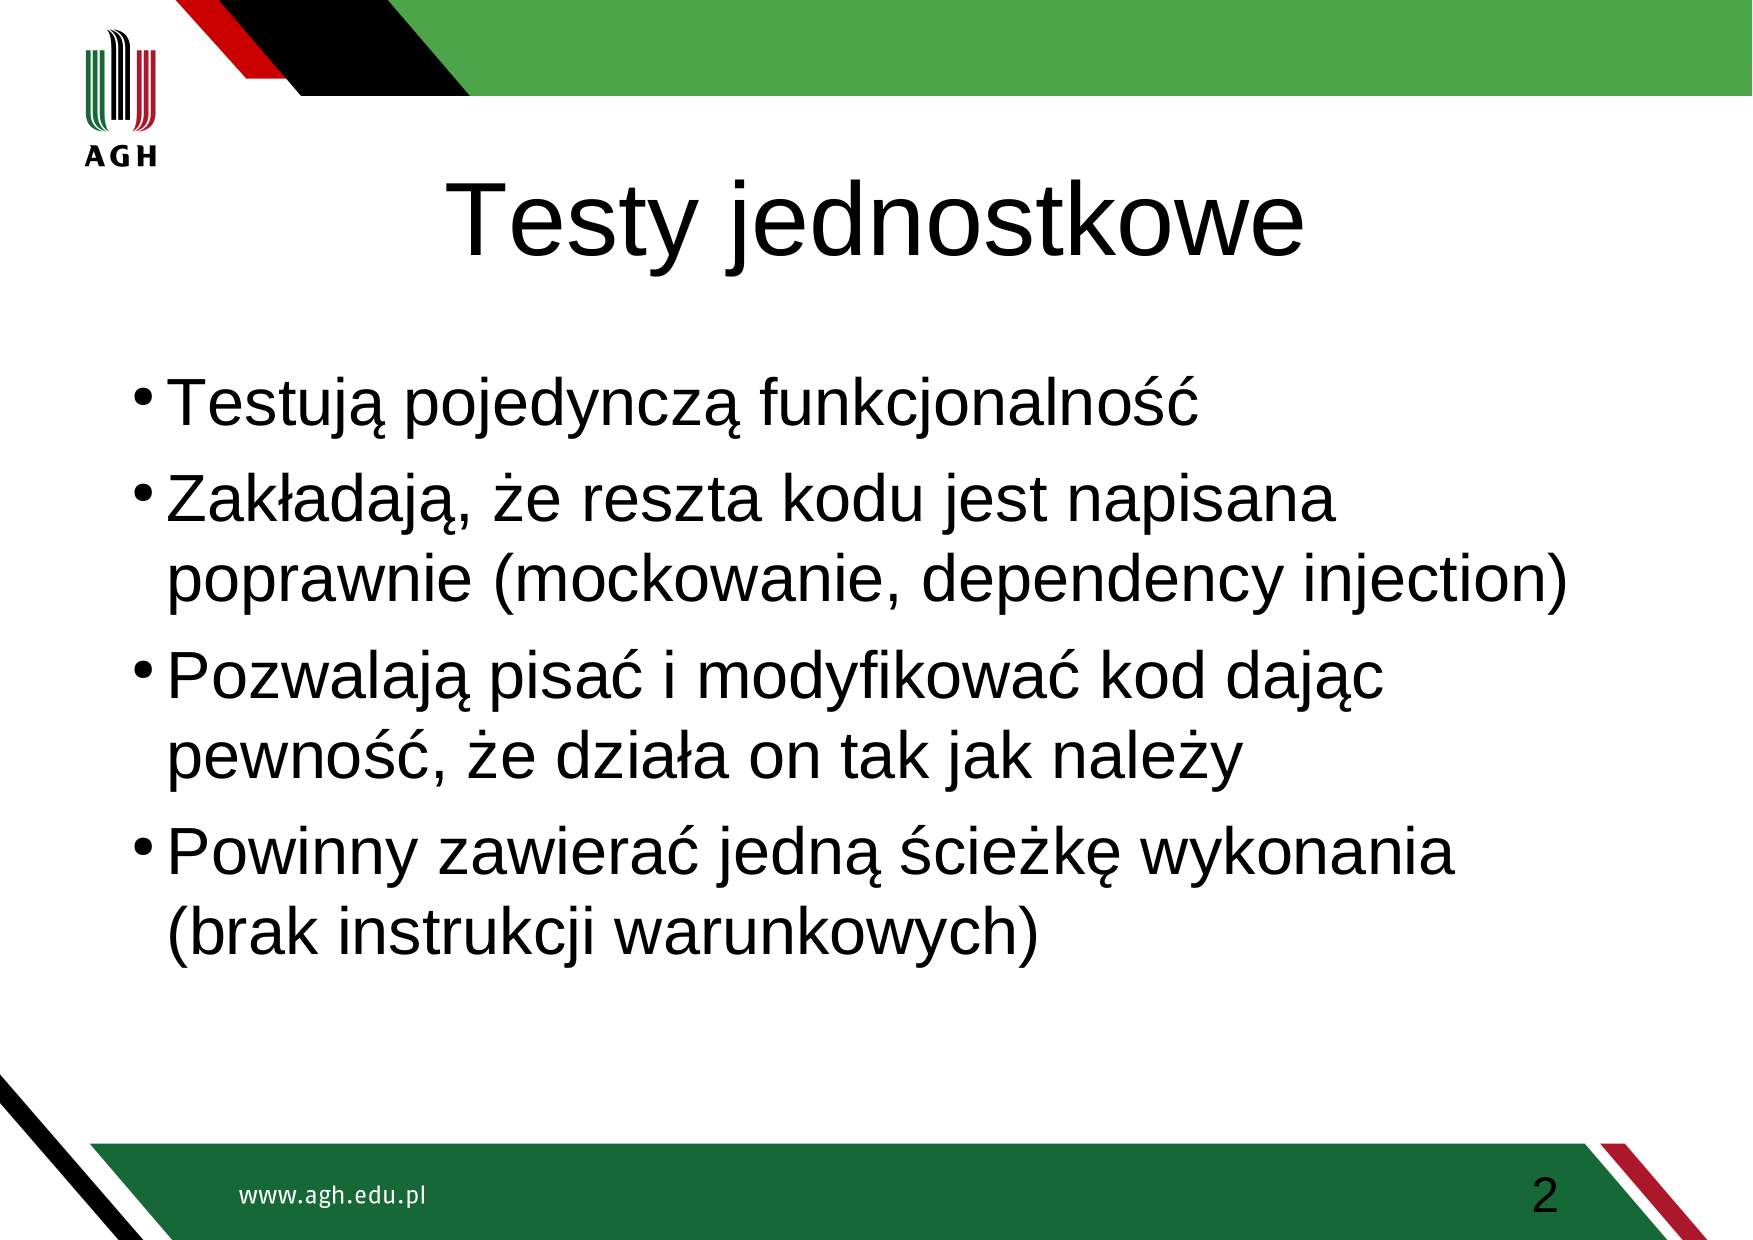

# Testy jednostkowe
Testują pojedynczą funkcjonalność
Zakładają, że reszta kodu jest napisana poprawnie (mockowanie, dependency injection)
Pozwalają pisać i modyfikować kod dając pewność, że działa on tak jak należy
Powinny zawierać jedną ścieżkę wykonania (brak instrukcji warunkowych)